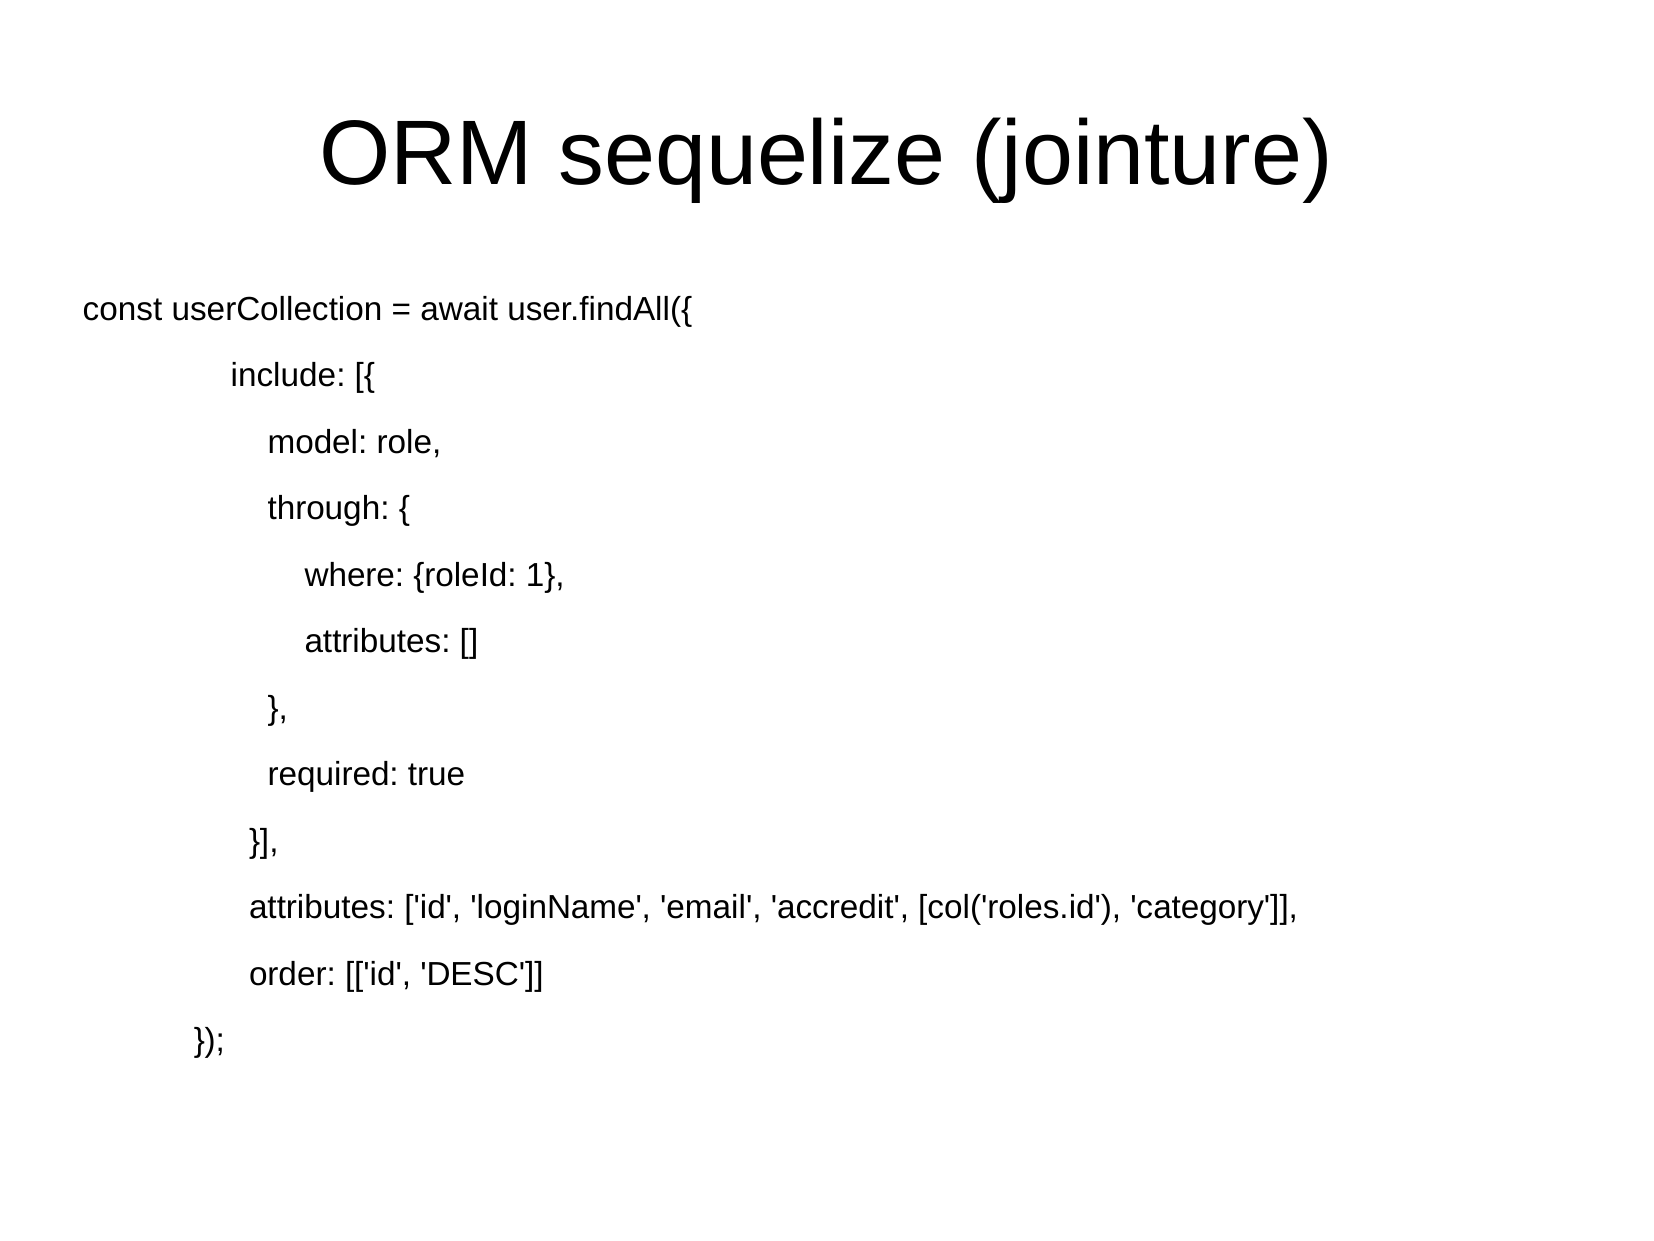

# ORM sequelize (jointure)
const userCollection = await user.findAll({
 include: [{
 model: role,
 through: {
 where: {roleId: 1},
 attributes: []
 },
 required: true
 }],
 attributes: ['id', 'loginName', 'email', 'accredit', [col('roles.id'), 'category']],
 order: [['id', 'DESC']]
 });